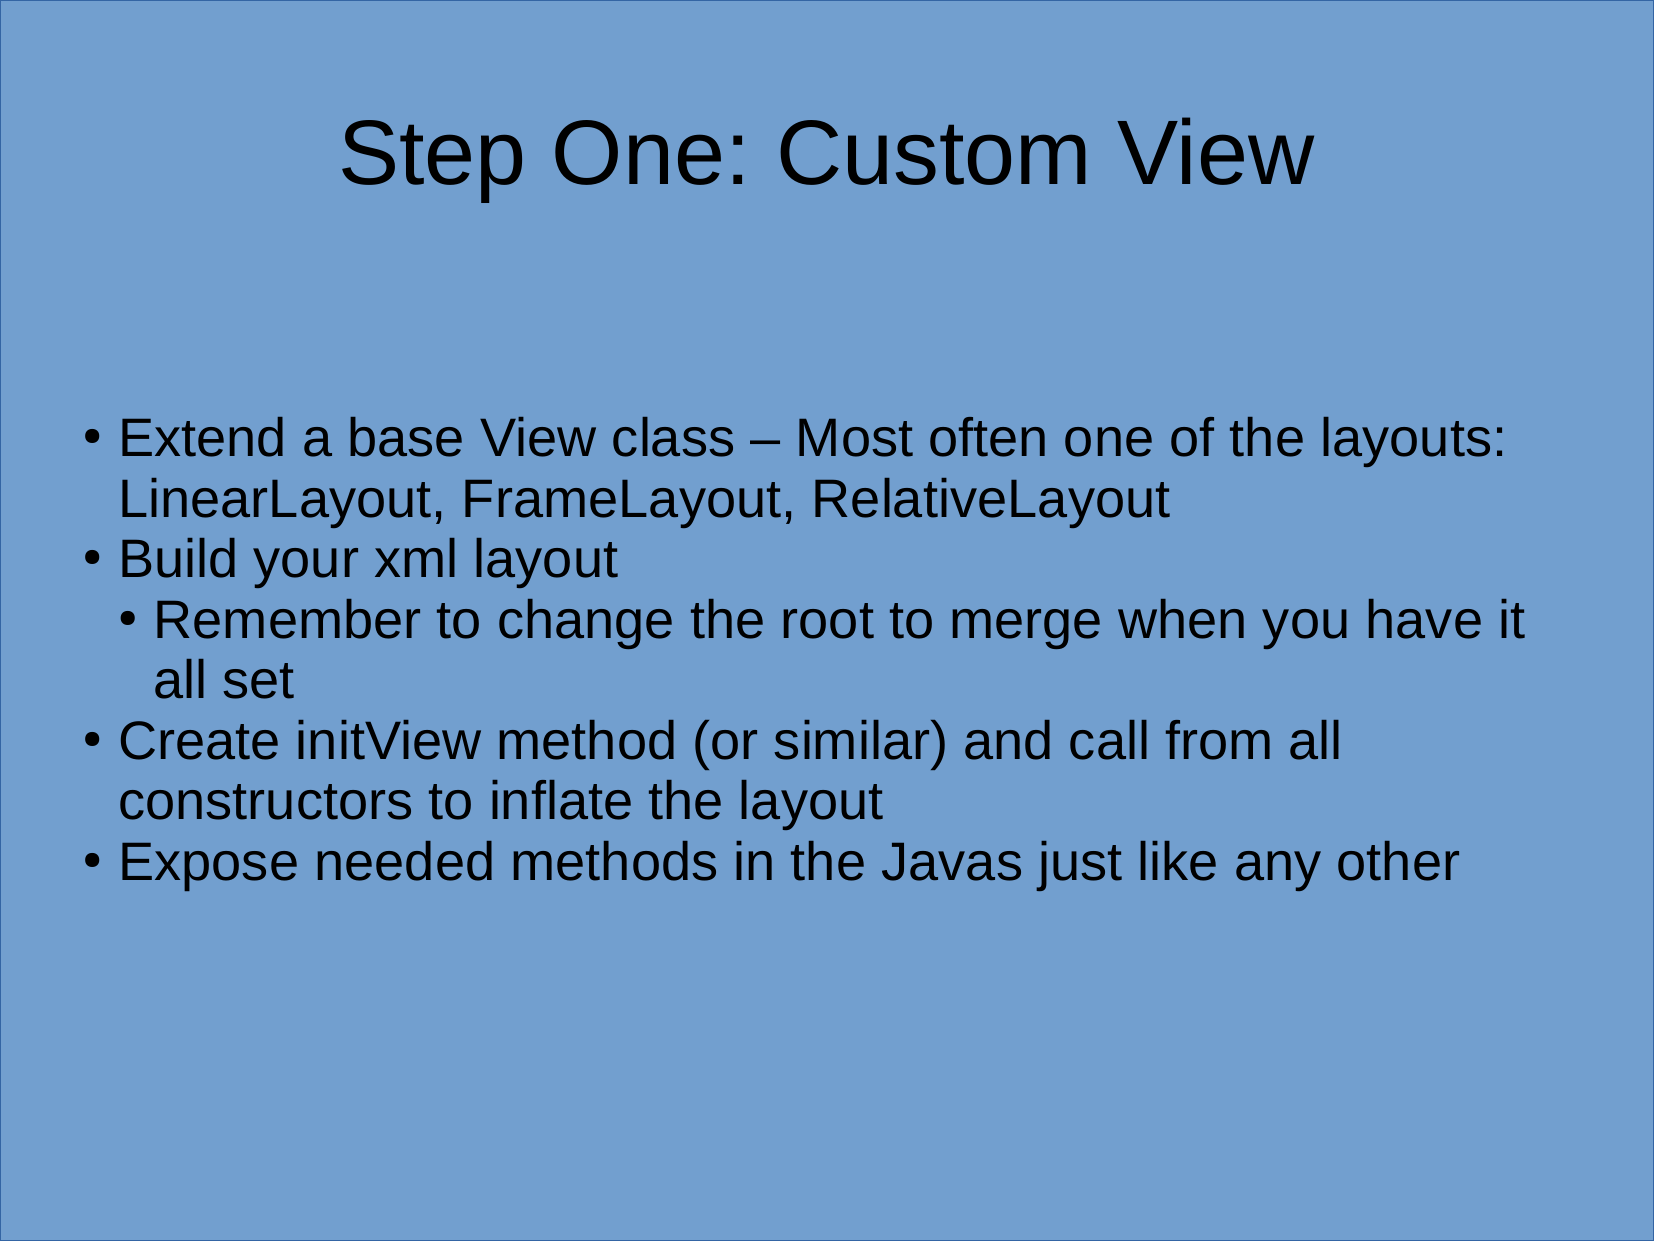

# Step One: Custom View
Extend a base View class – Most often one of the layouts: LinearLayout, FrameLayout, RelativeLayout
Build your xml layout
Remember to change the root to merge when you have it all set
Create initView method (or similar) and call from all constructors to inflate the layout
Expose needed methods in the Javas just like any other